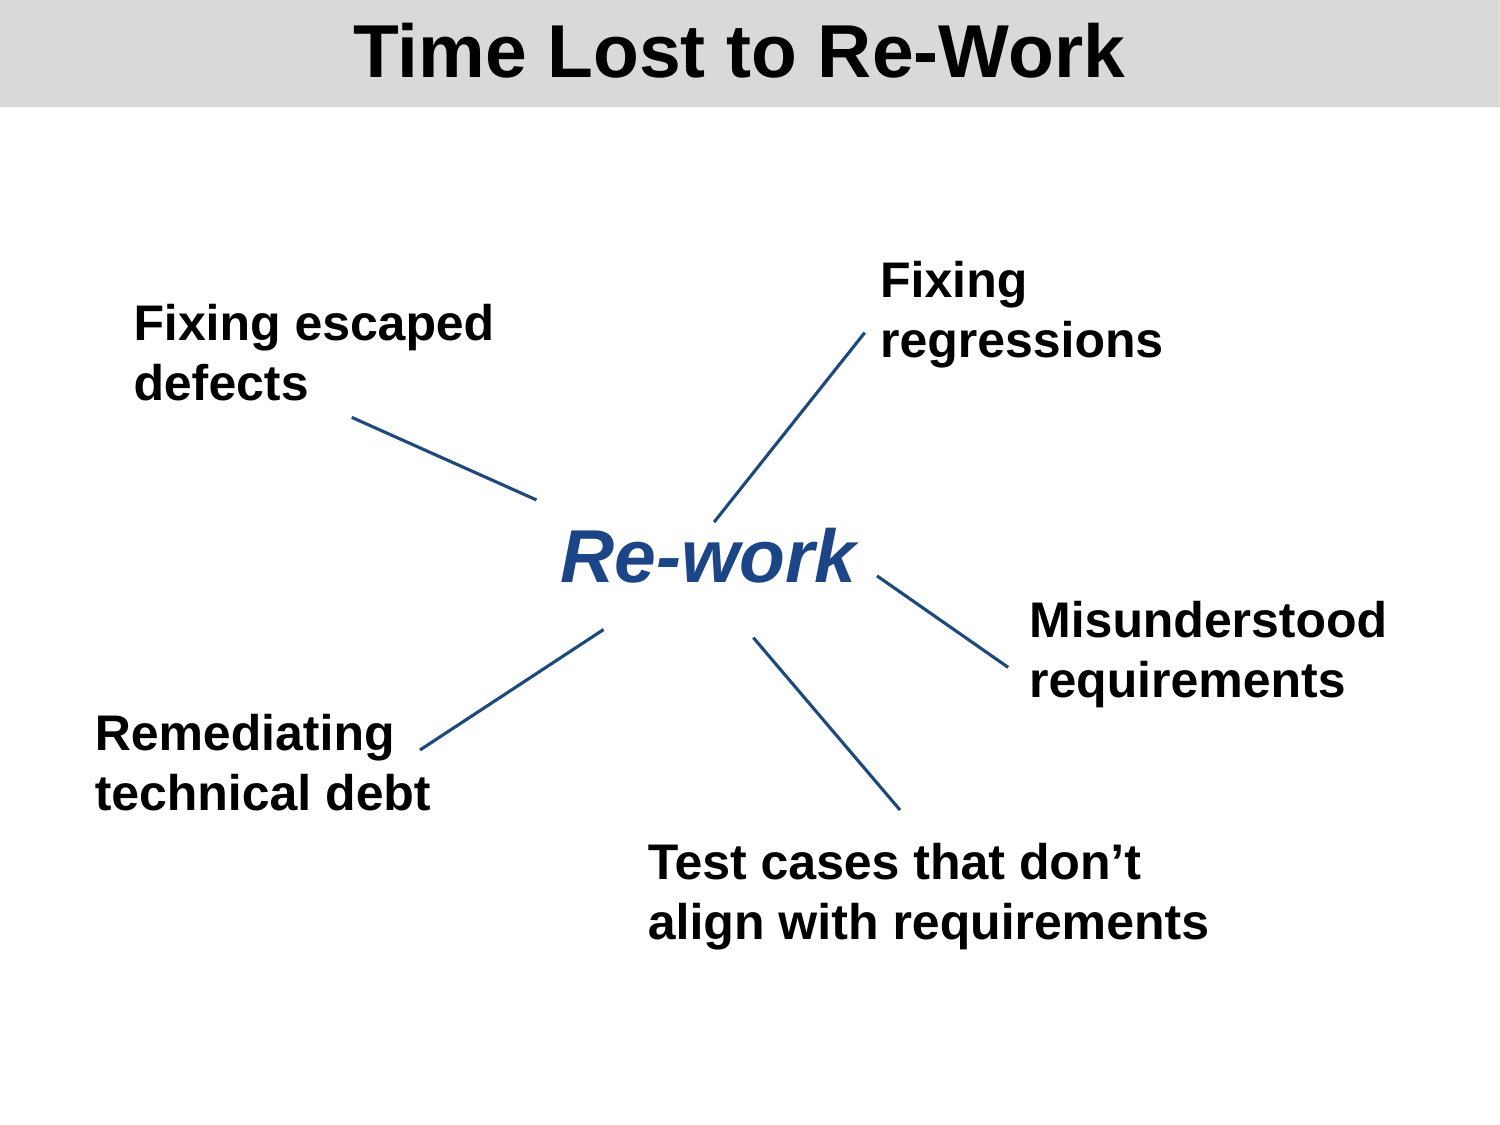

Time Lost to Re-Work
Fixing regressions
Fixing escaped defects
Re-work
Misunderstood
requirements
Remediating technical debt
Test cases that don’t align with requirements